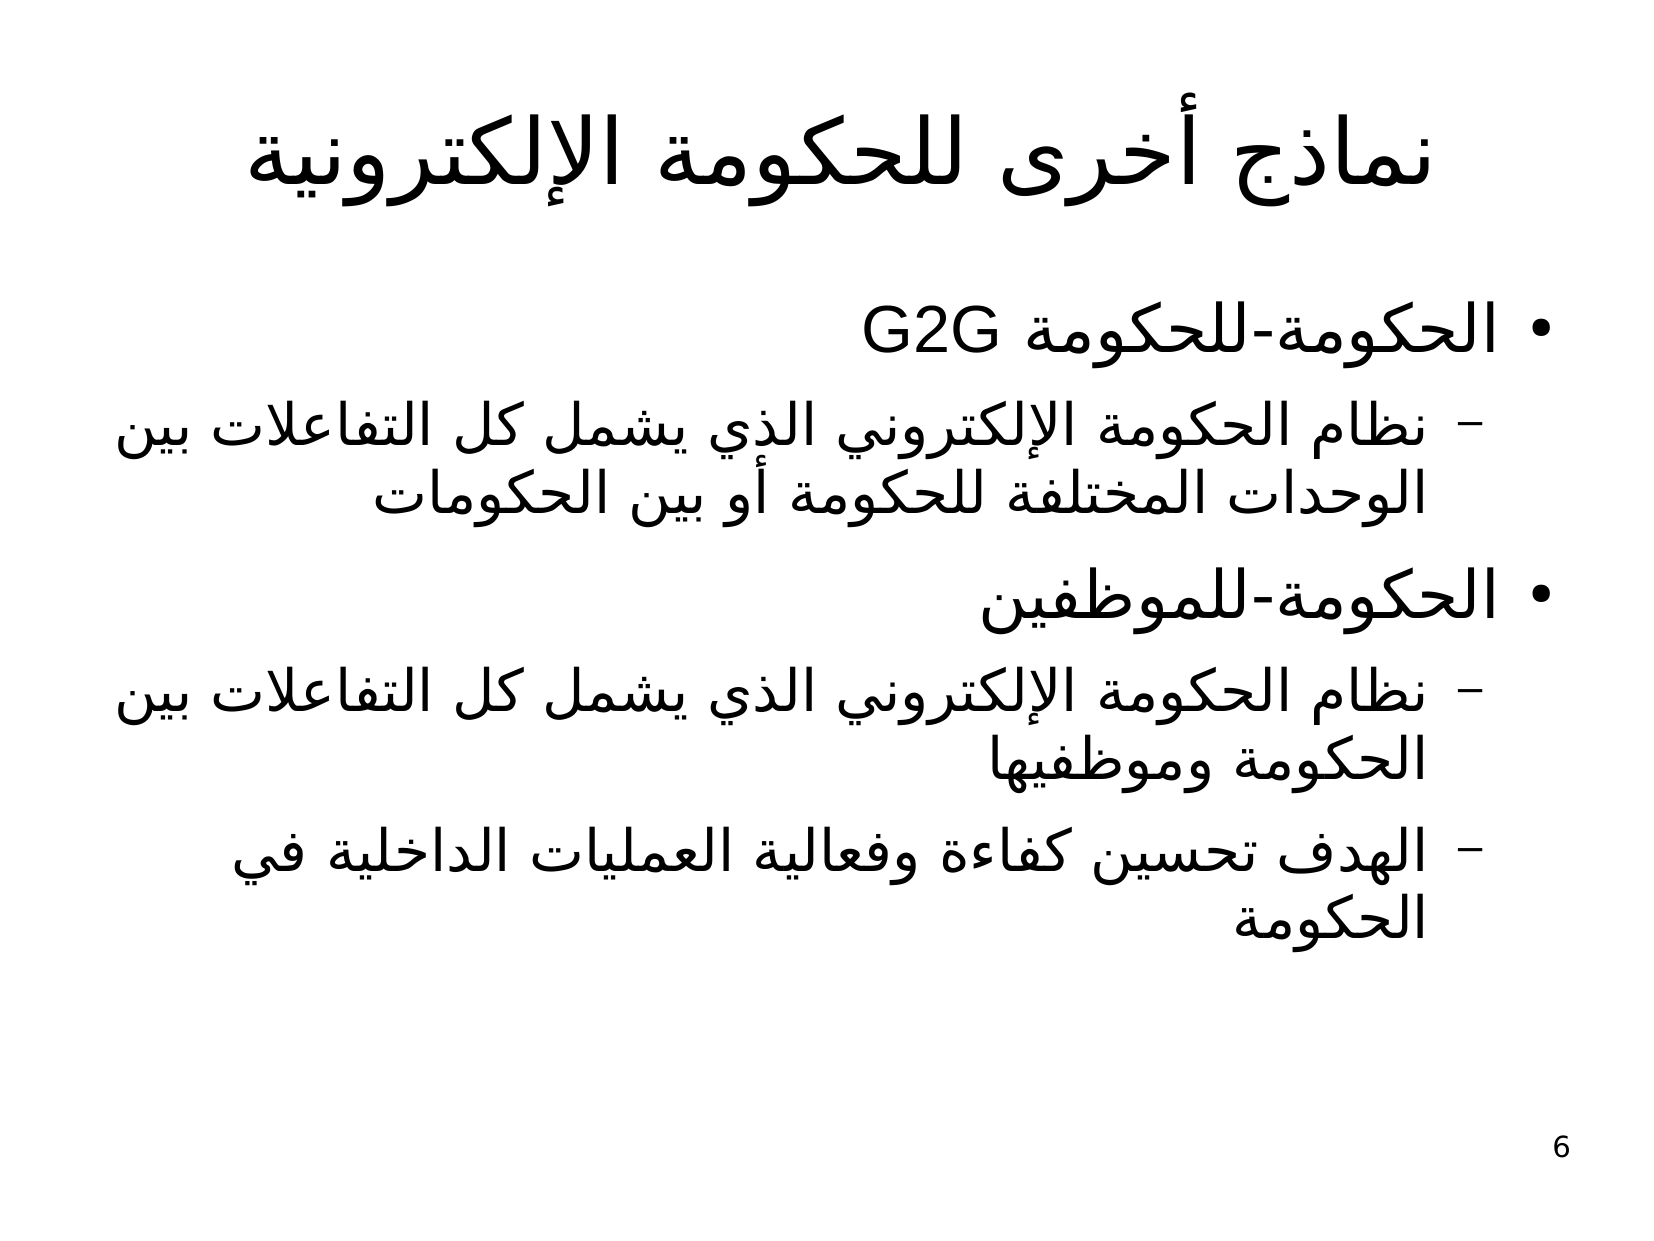

# نماذج أخرى للحكومة الإلكترونية
الحكومة-للحكومة G2G
نظام الحكومة الإلكتروني الذي يشمل كل التفاعلات بين الوحدات المختلفة للحكومة أو بين الحكومات
الحكومة-للموظفين
نظام الحكومة الإلكتروني الذي يشمل كل التفاعلات بين الحكومة وموظفيها
الهدف تحسين كفاءة وفعالية العمليات الداخلية في الحكومة
6